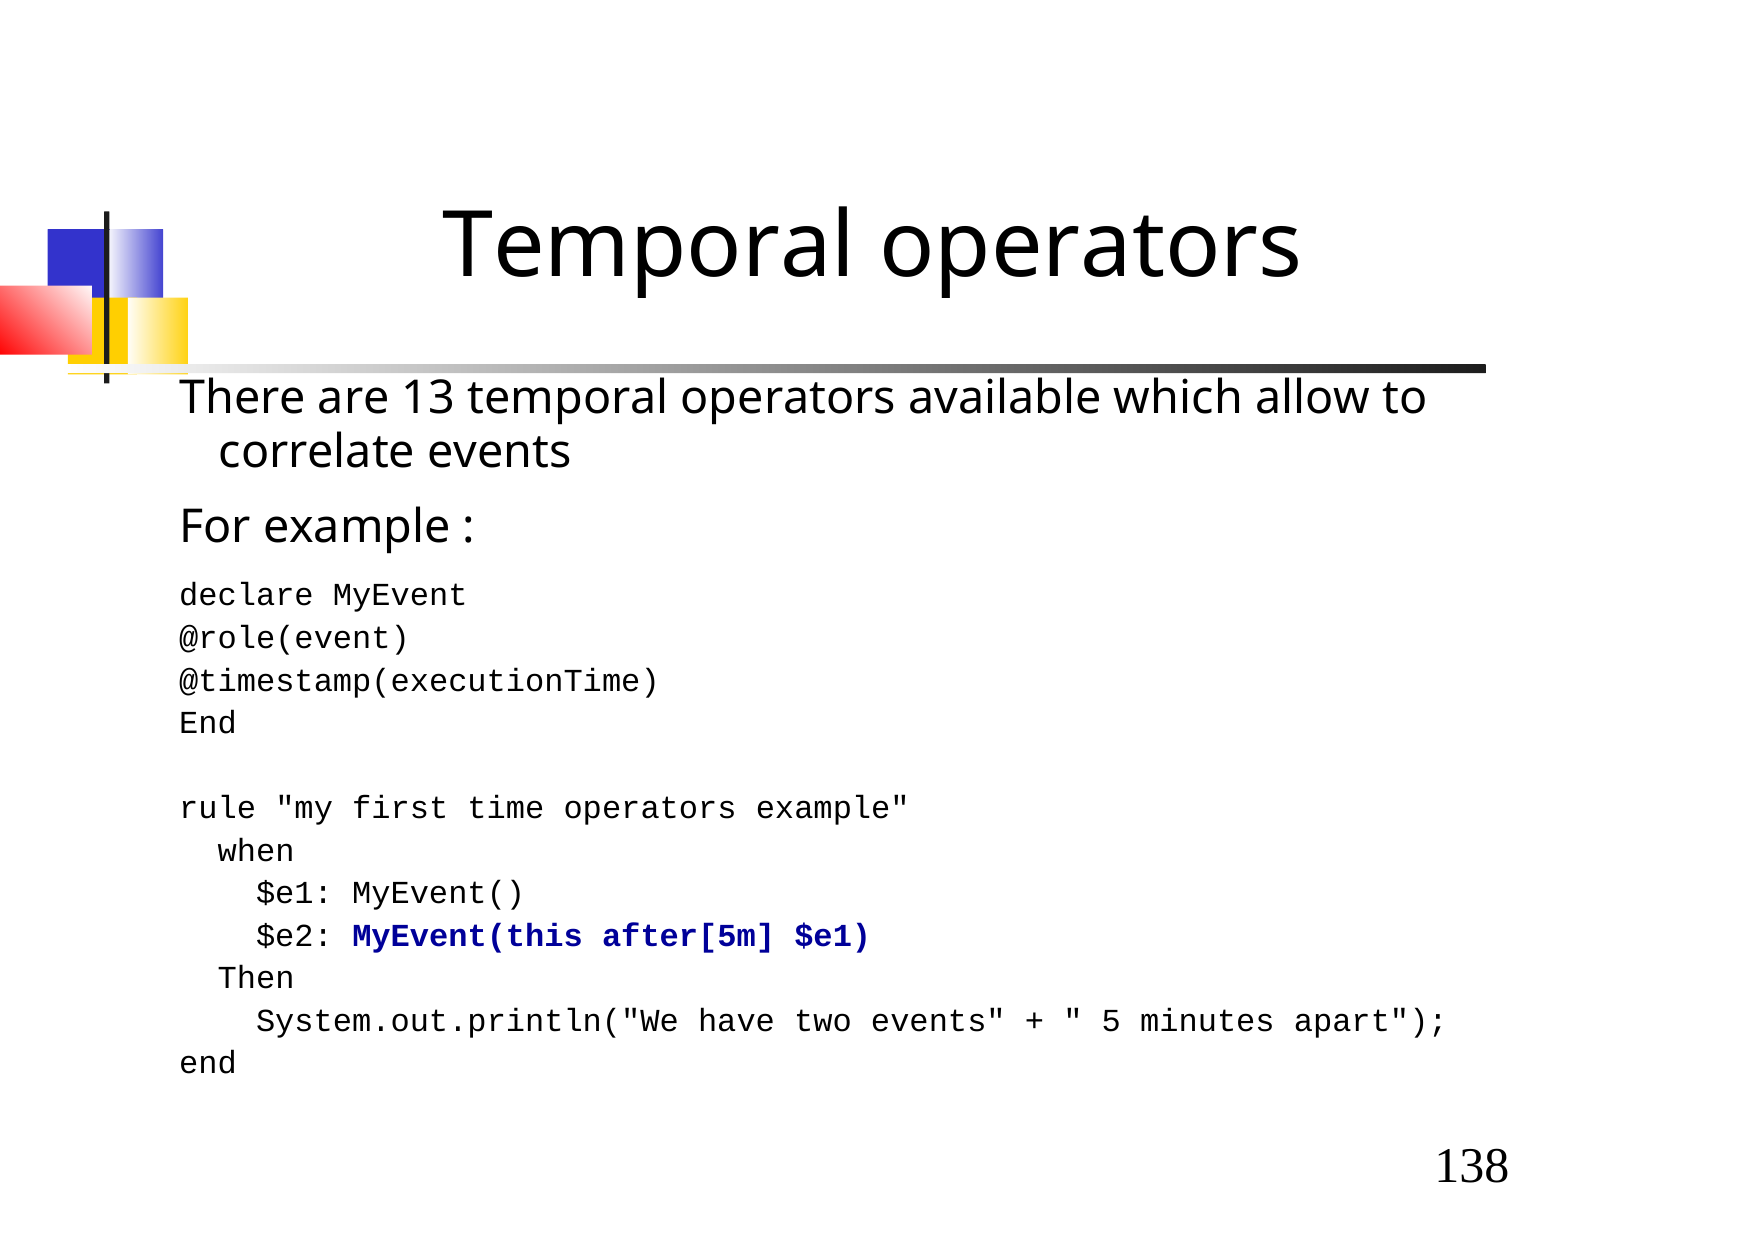

# Temporal operators
There are 13 temporal operators available which allow to correlate events
For example :
declare MyEvent
@role(event)
@timestamp(executionTime)
End
rule "my first time operators example"
 when
 $e1: MyEvent()
 $e2: MyEvent(this after[5m] $e1)
 Then
 System.out.println("We have two events" + " 5 minutes apart");
end